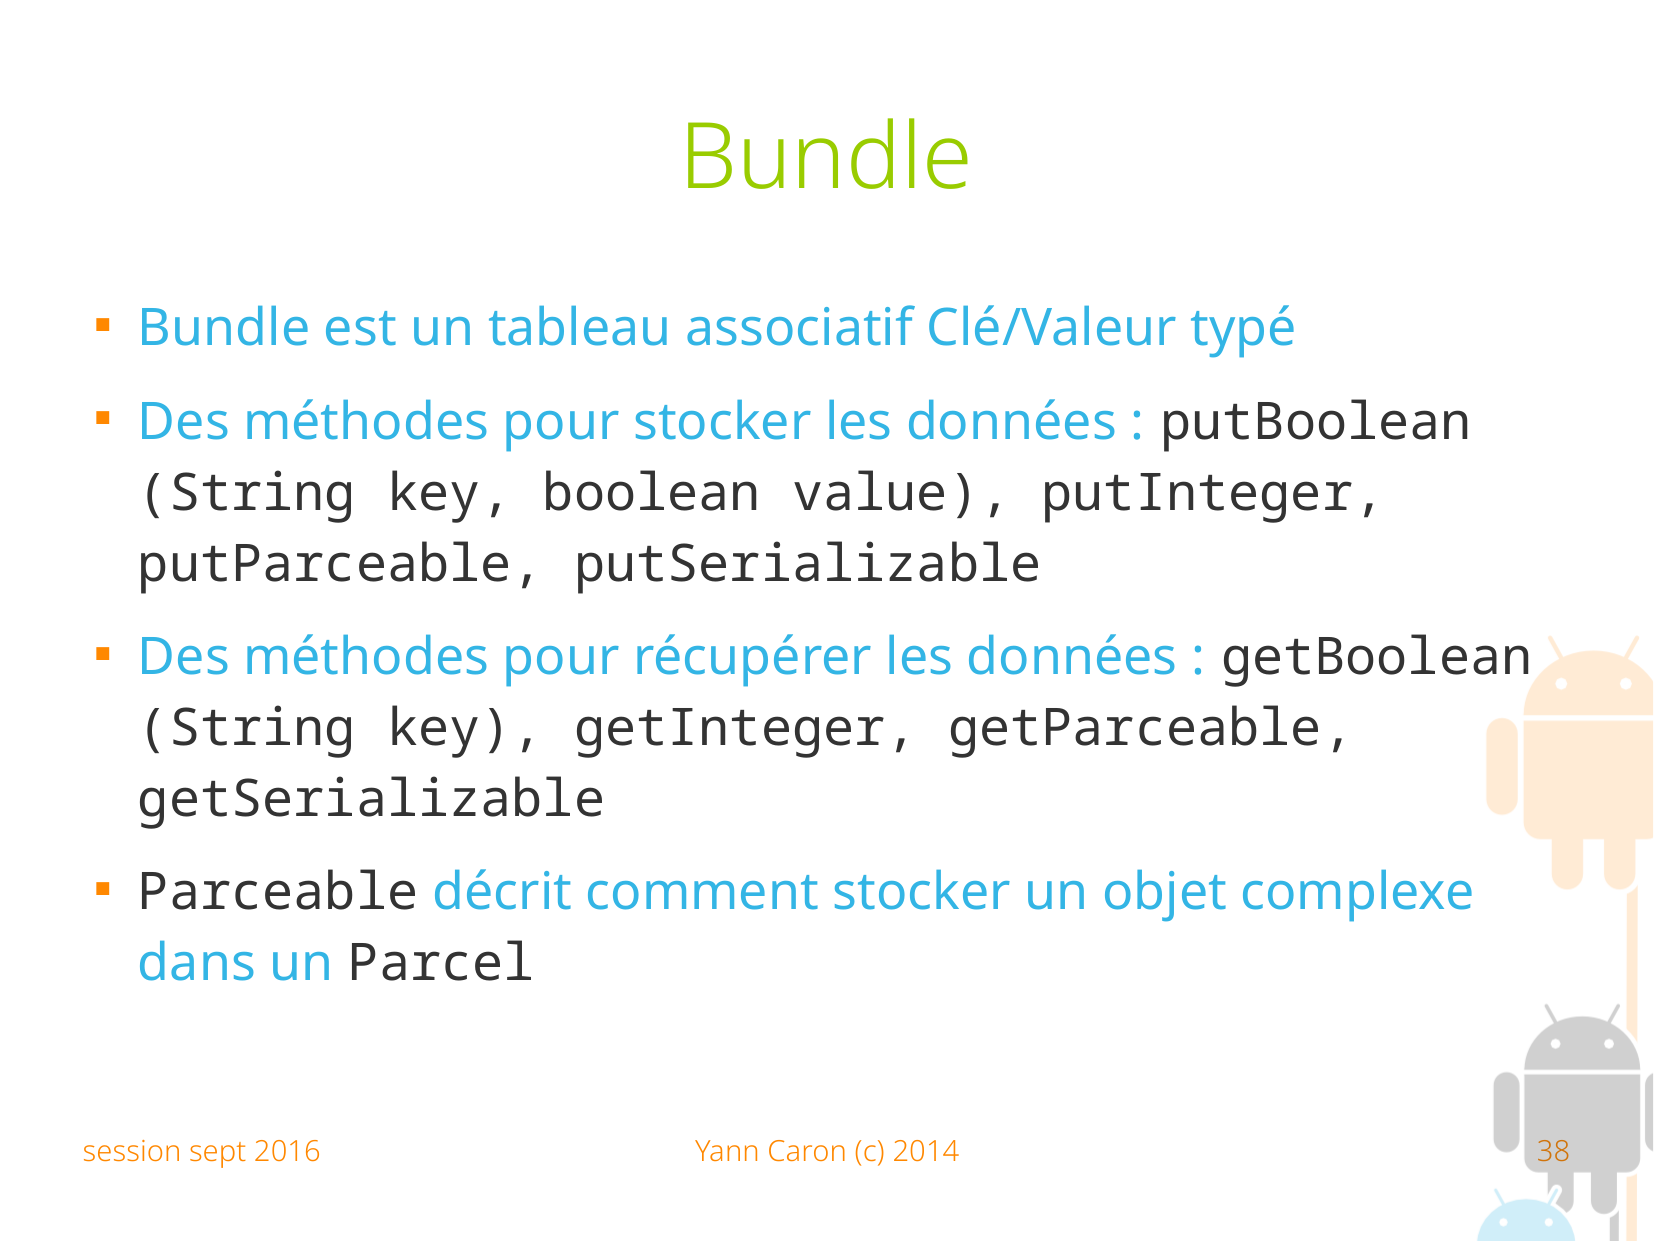

# Bundle
Bundle est un tableau associatif Clé/Valeur typé
Des méthodes pour stocker les données : putBoolean (String key, boolean value), putInteger, putParceable, putSerializable
Des méthodes pour récupérer les données : getBoolean (String key), getInteger, getParceable, getSerializable
Parceable décrit comment stocker un objet complexe dans un Parcel
session sept 2016
Yann Caron (c) 2014
38